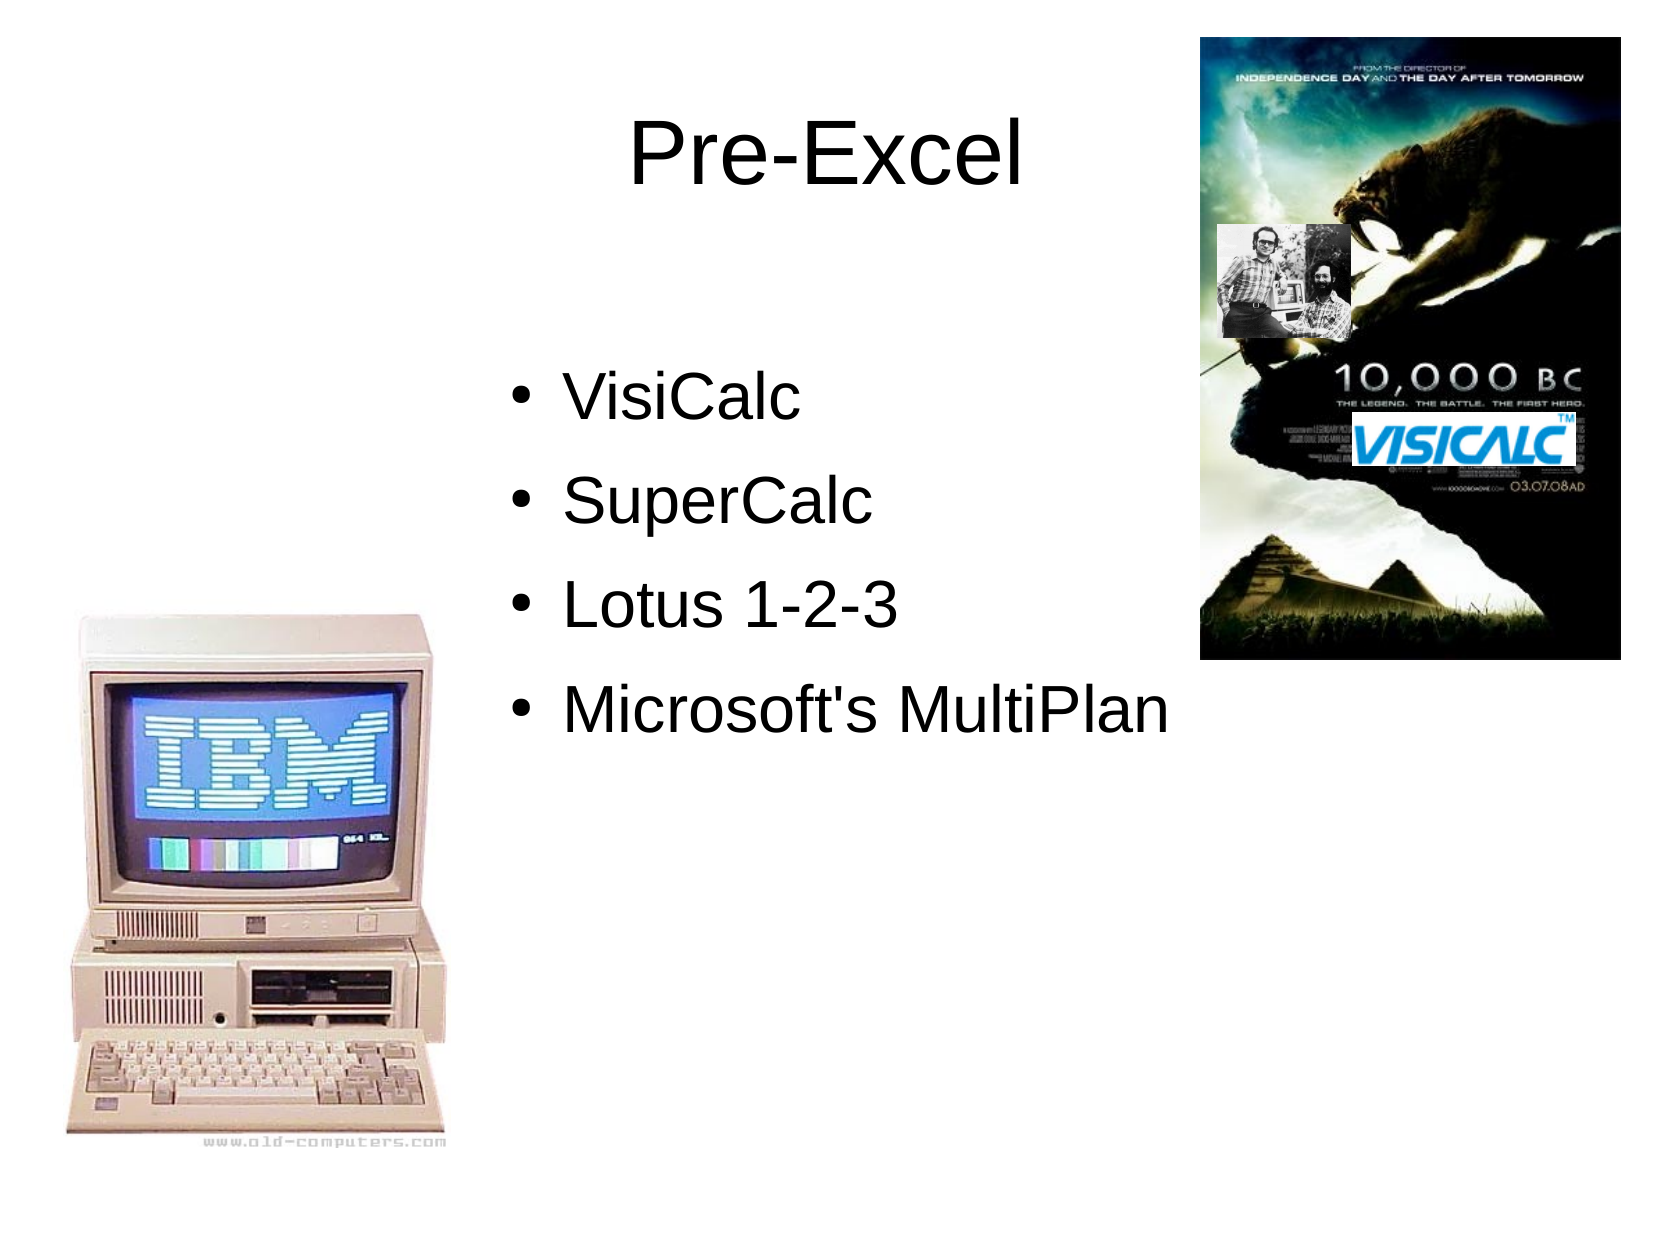

# Pre-Excel
VisiCalc
SuperCalc
Lotus 1-2-3
Microsoft's MultiPlan